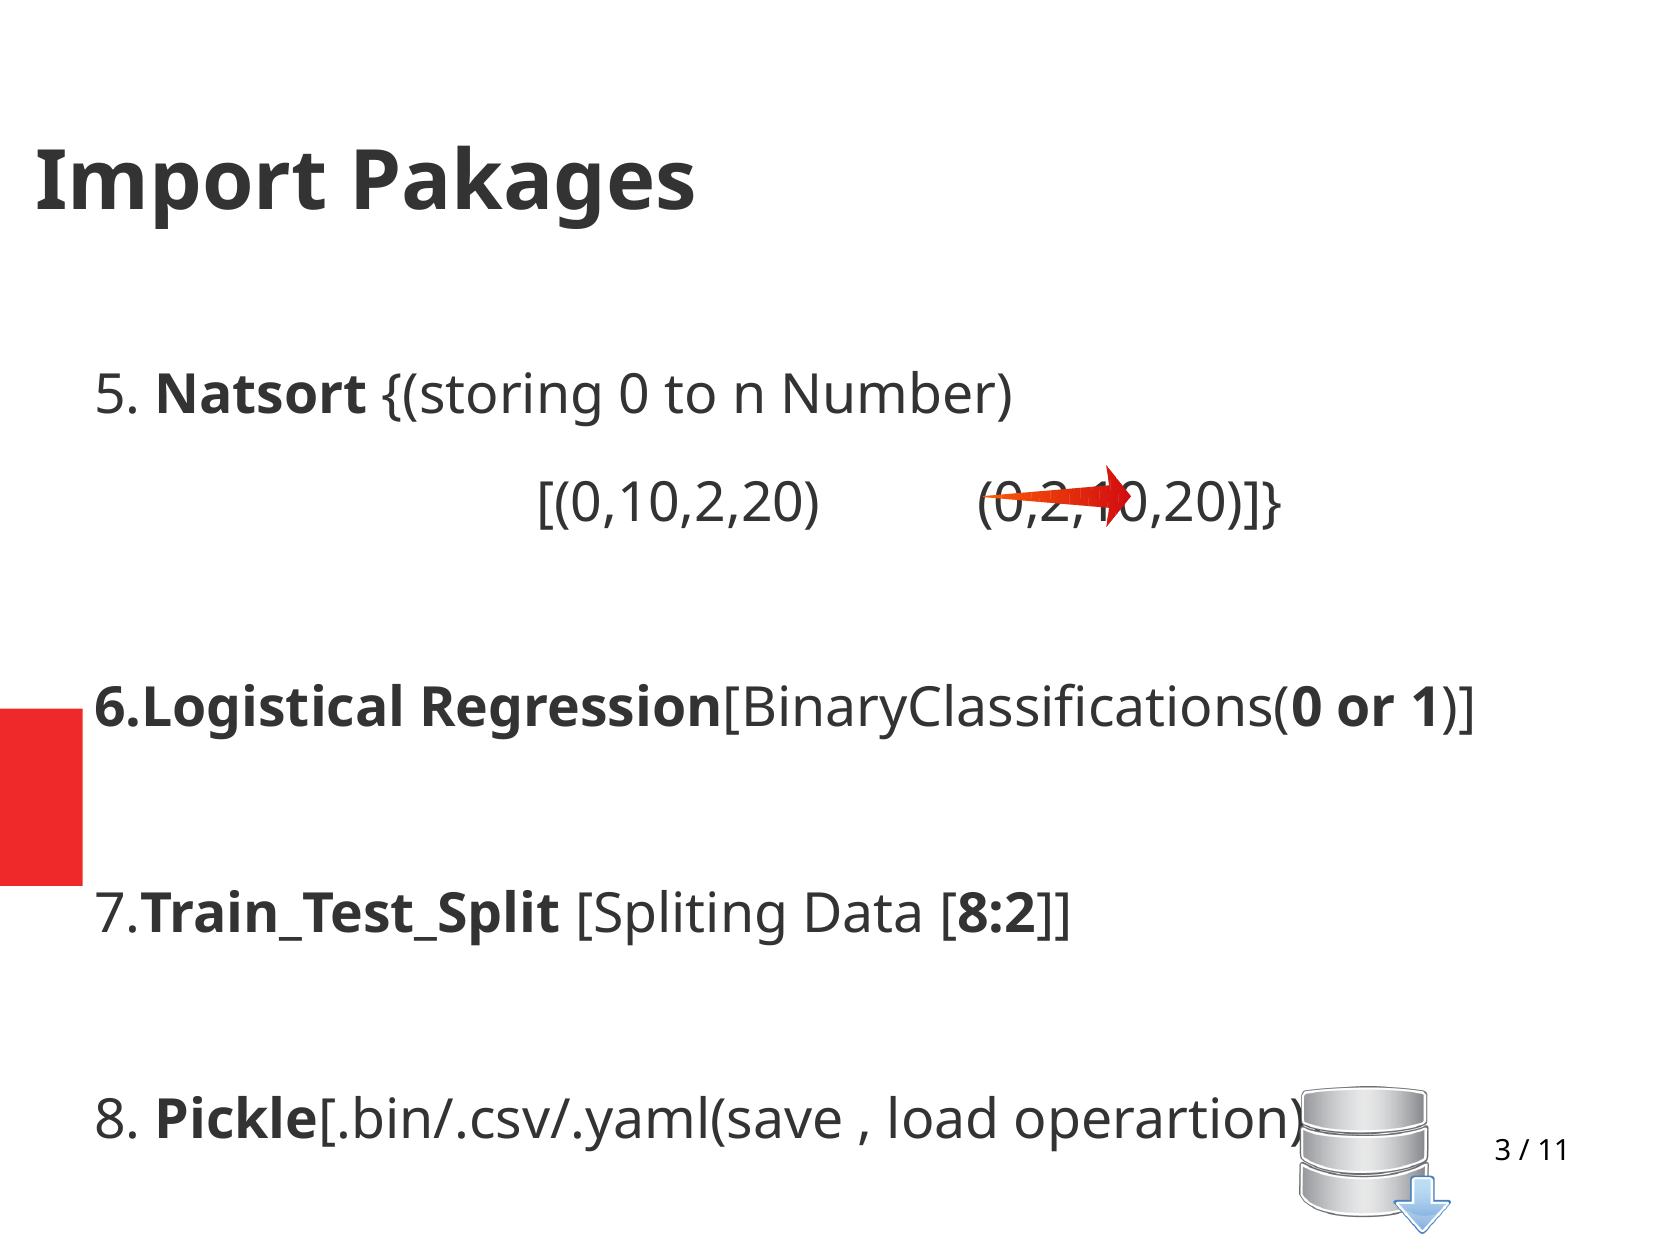

# Import Pakages
5. Natsort {(storing 0 to n Number)
 [(0,10,2,20) (0,2,10,20)]}
6.Logistical Regression[BinaryClassifications(0 or 1)]
7.Train_Test_Split [Spliting Data [8:2]]
8. Pickle[.bin/.csv/.yaml(save , load operartion)]
3